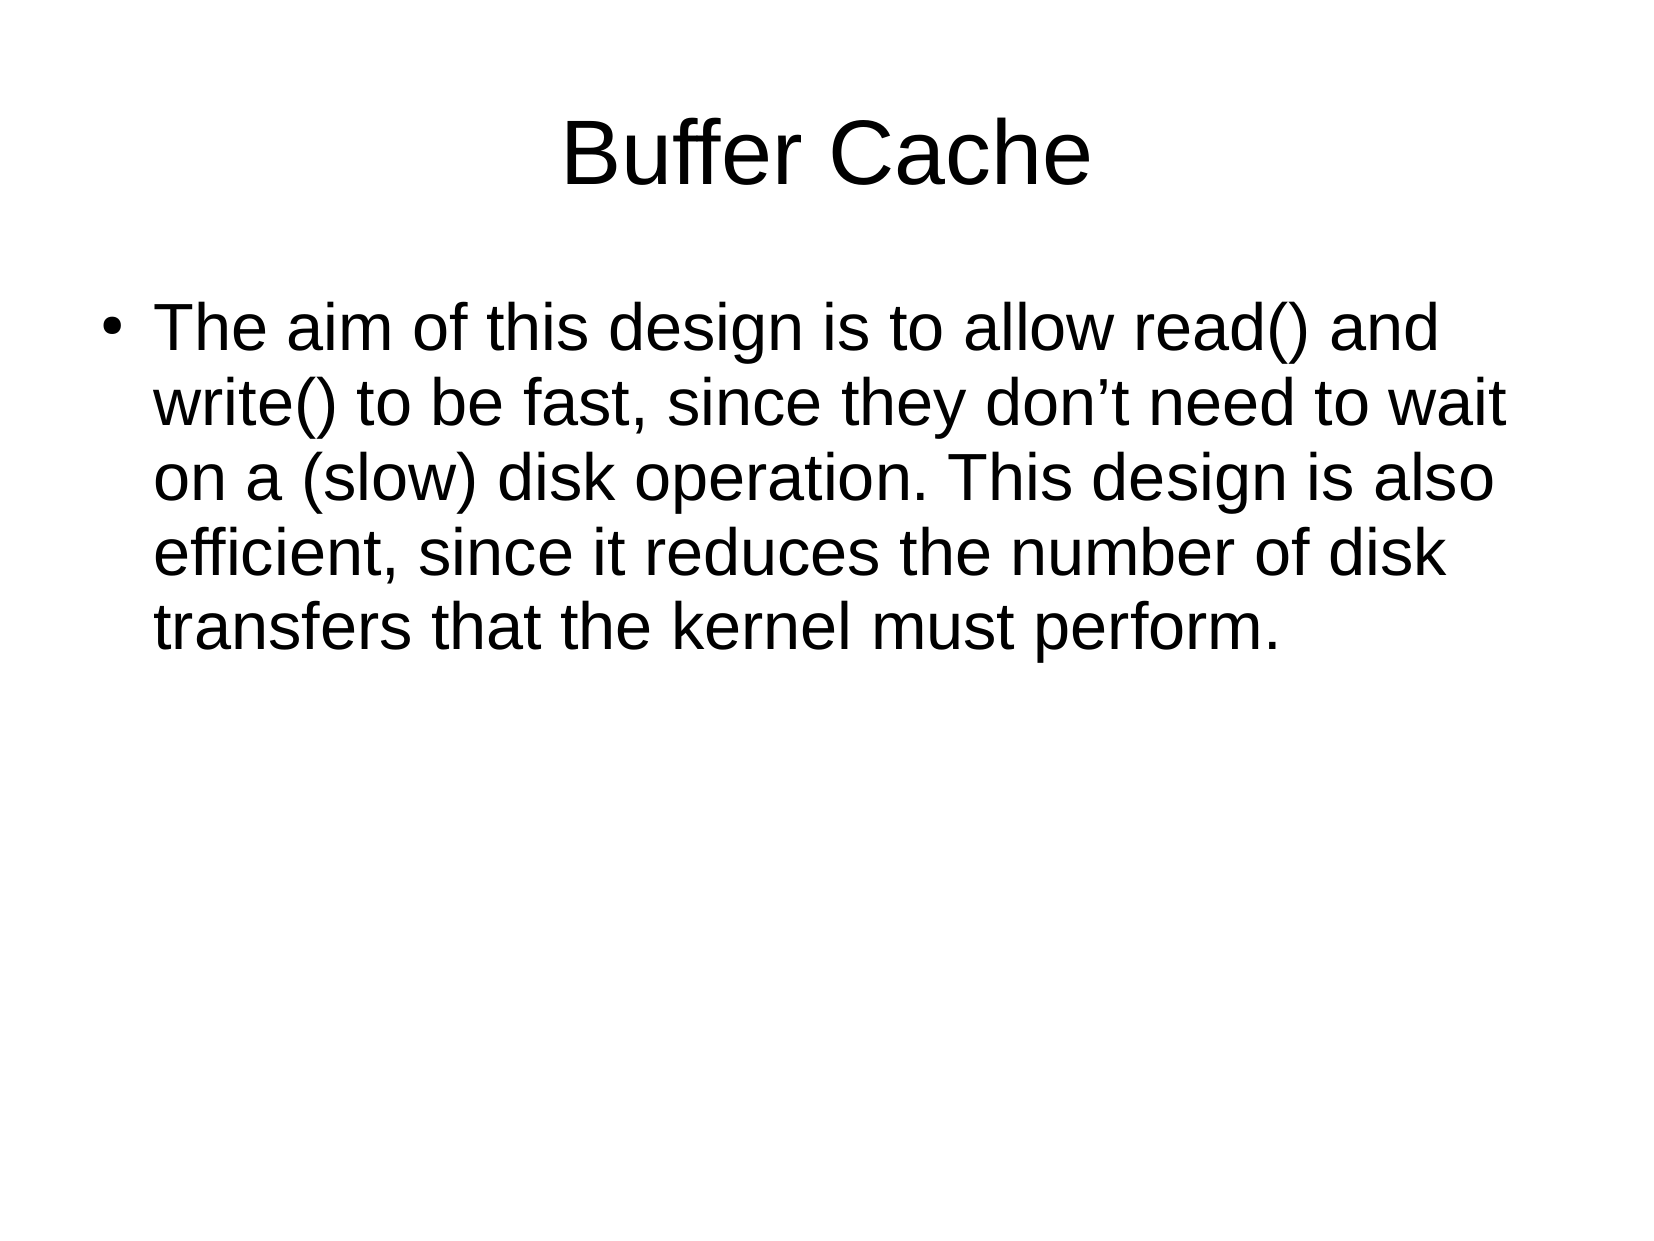

# Buffer Cache
The aim of this design is to allow read() and write() to be fast, since they don’t need to wait on a (slow) disk operation. This design is also efficient, since it reduces the number of disk transfers that the kernel must perform.